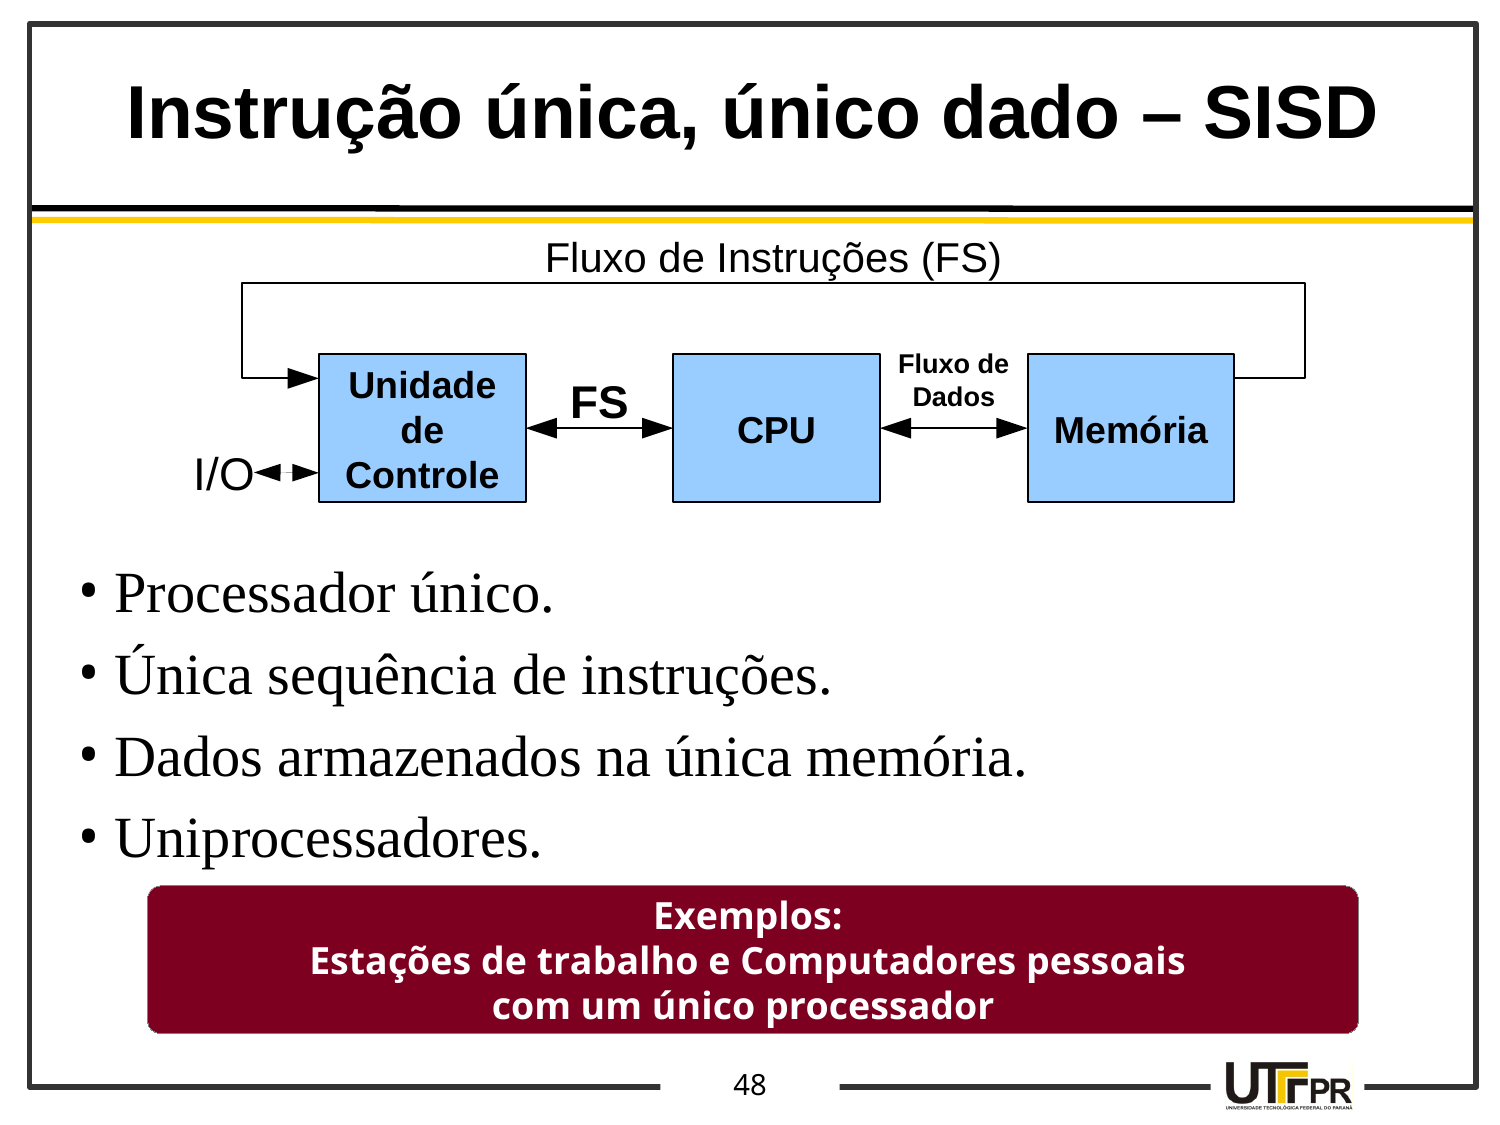

# Instrução única, único dado – SISD
Unidade
de
Controle
CPU
Memória
I/O
Processador único.
Única sequência de instruções.
Dados armazenados na única memória.
Uniprocessadores.
Exemplos:
Estações de trabalho e Computadores pessoais
com um único processador